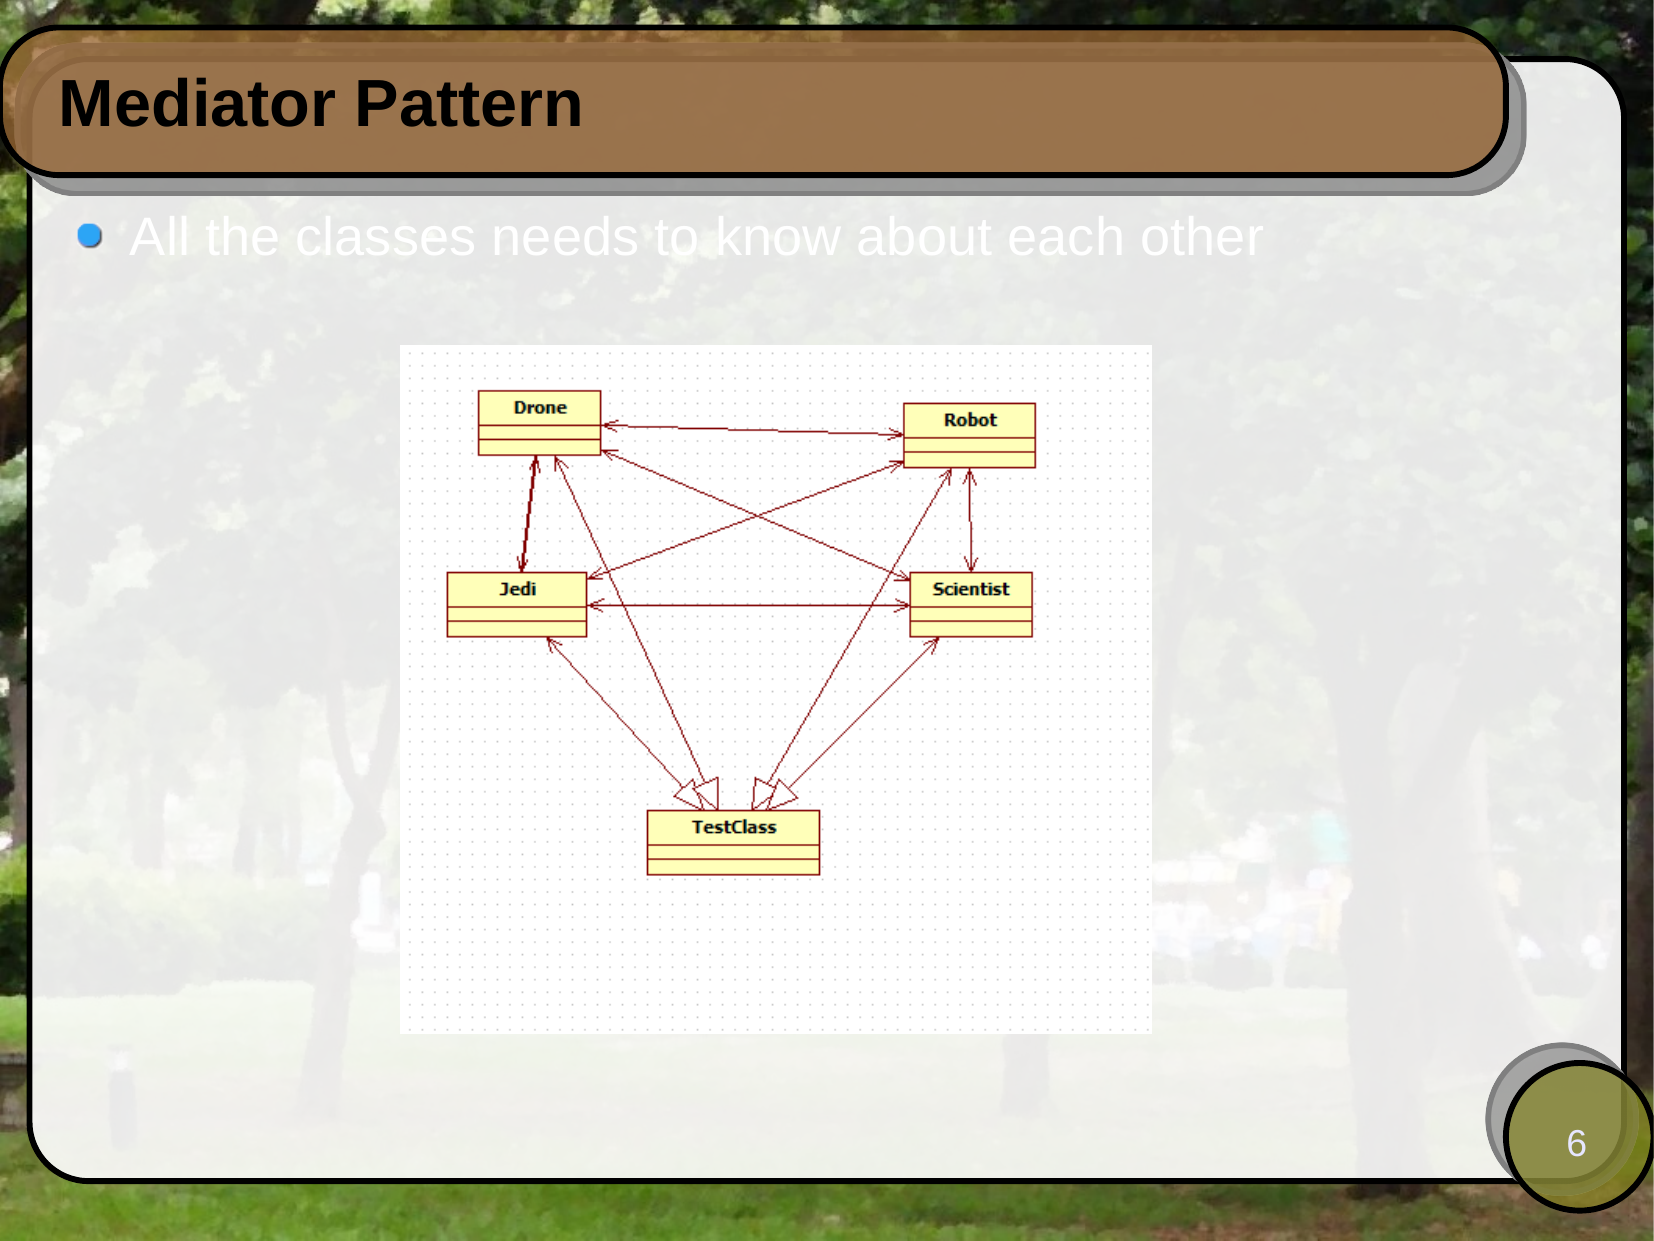

# Mediator Pattern
All the classes needs to know about each other
6